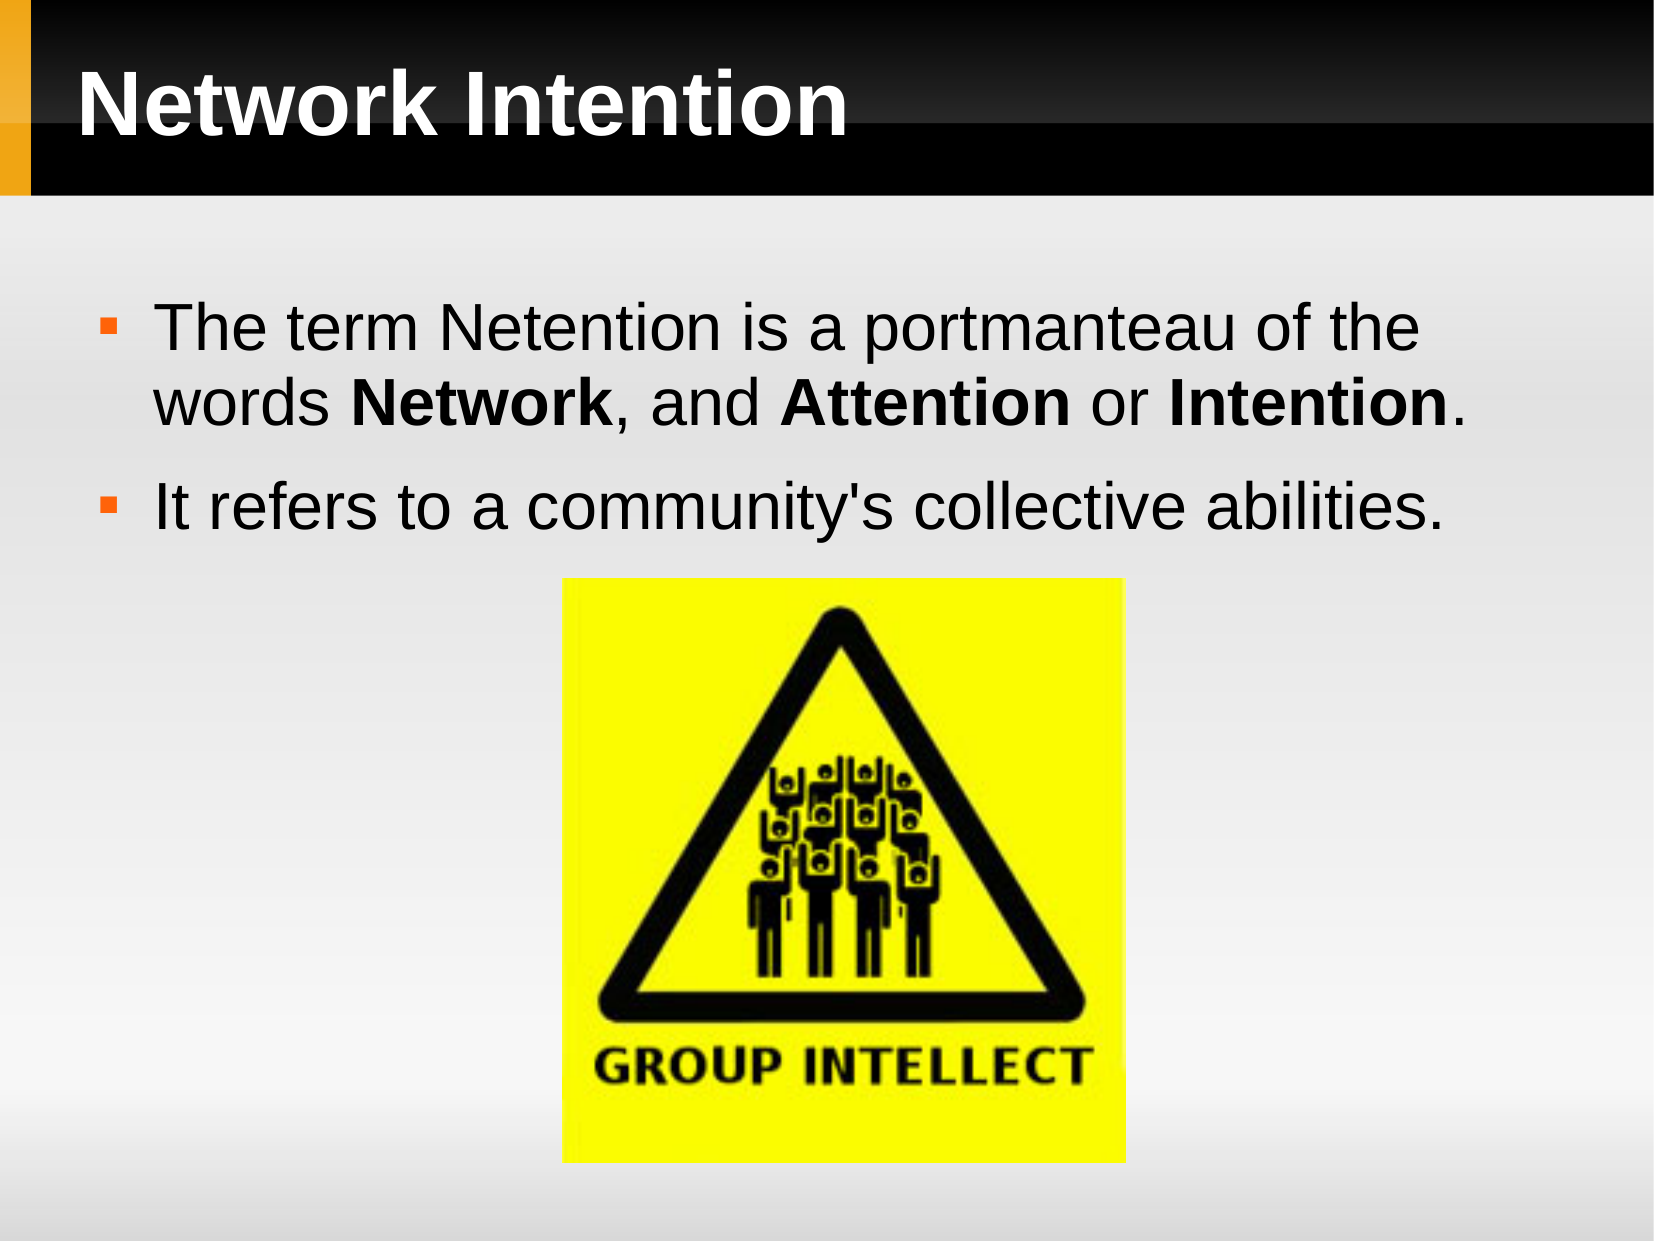

# Network Intention
The term Netention is a portmanteau of the words Network, and Attention or Intention.
It refers to a community's collective abilities.